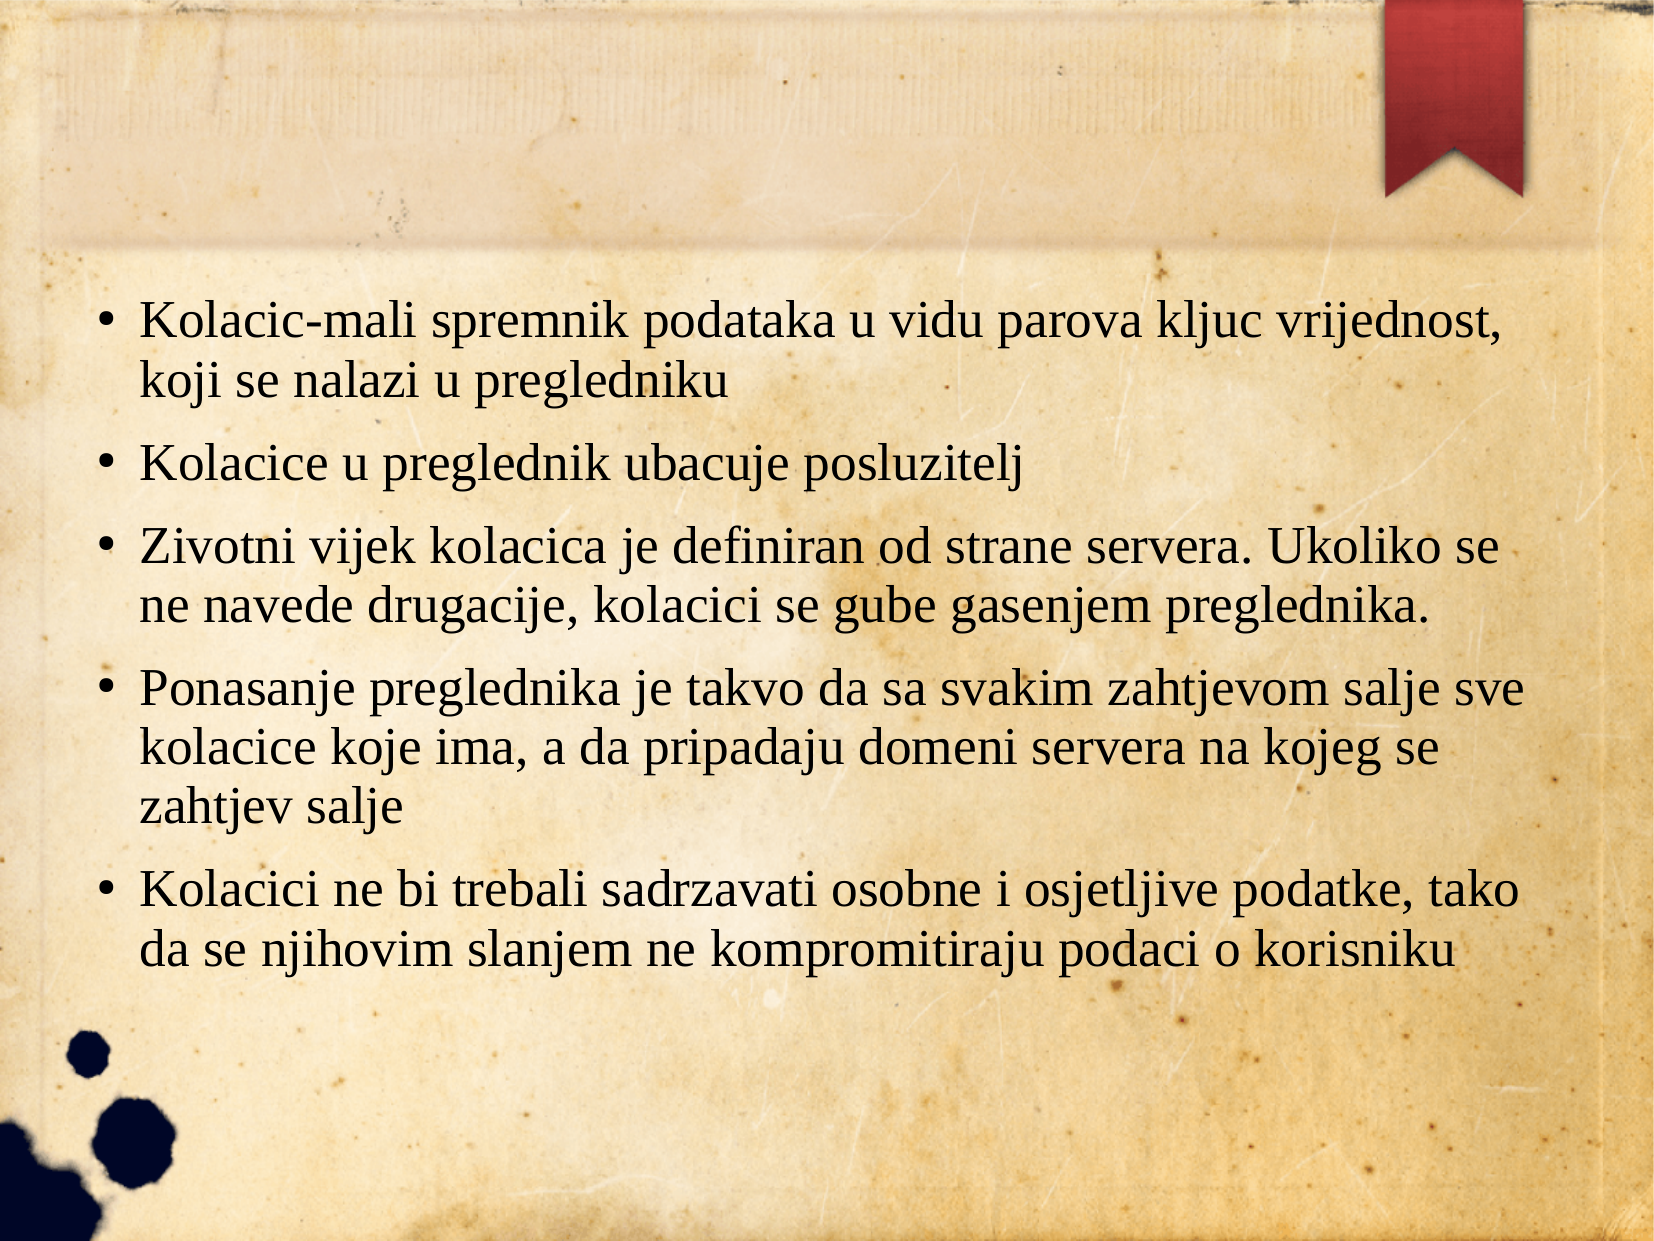

#
Kolacic-mali spremnik podataka u vidu parova kljuc vrijednost, koji se nalazi u pregledniku
Kolacice u preglednik ubacuje posluzitelj
Zivotni vijek kolacica je definiran od strane servera. Ukoliko se ne navede drugacije, kolacici se gube gasenjem preglednika.
Ponasanje preglednika je takvo da sa svakim zahtjevom salje sve kolacice koje ima, a da pripadaju domeni servera na kojeg se zahtjev salje
Kolacici ne bi trebali sadrzavati osobne i osjetljive podatke, tako da se njihovim slanjem ne kompromitiraju podaci o korisniku